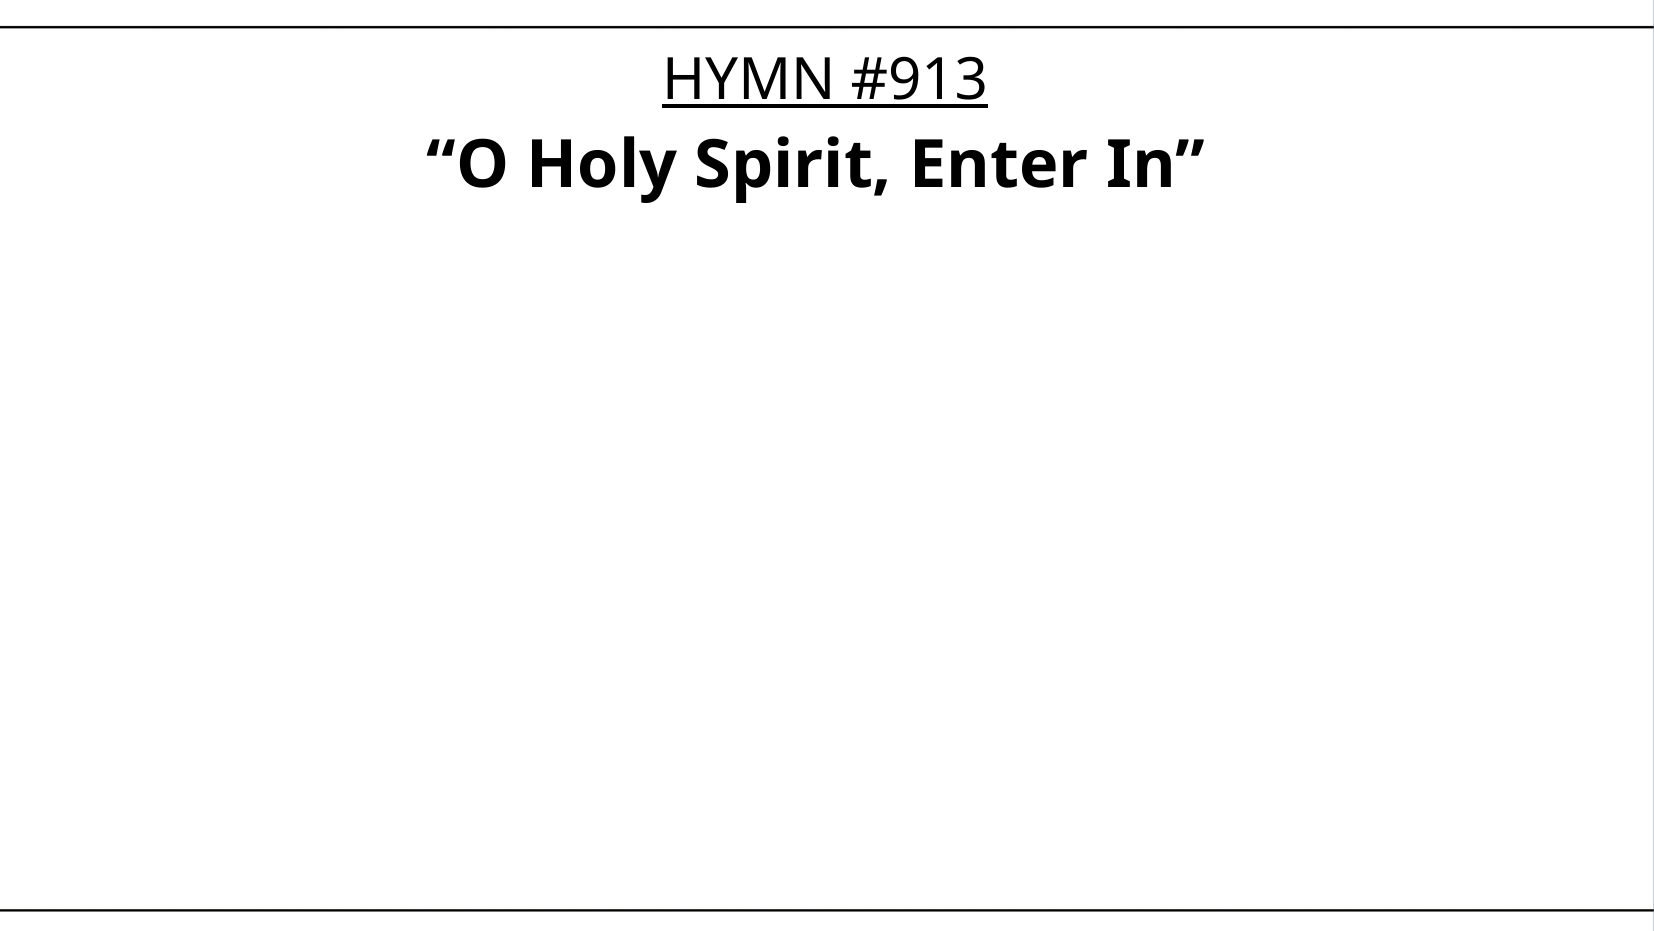

HYMN #913
“O Holy Spirit, Enter In”